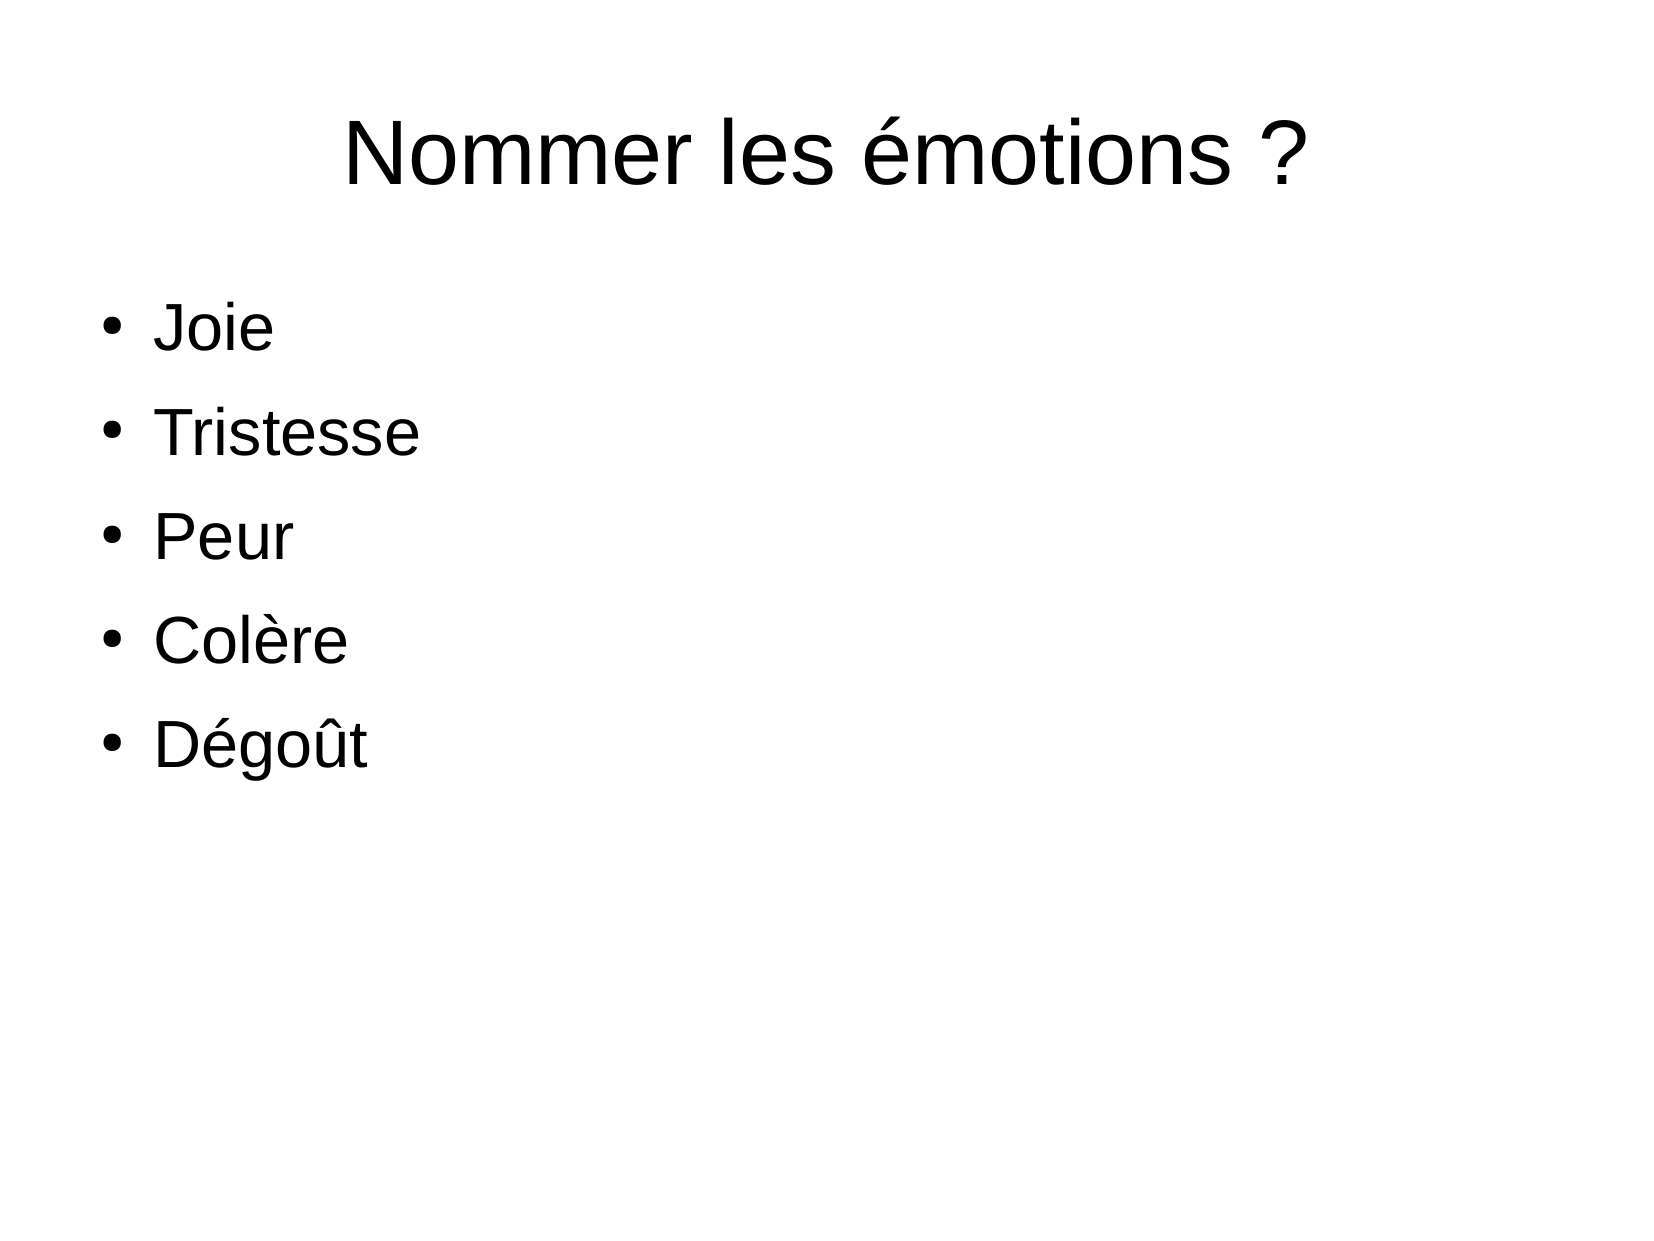

# Nommer les émotions ?
Joie
Tristesse
Peur
Colère
Dégoût